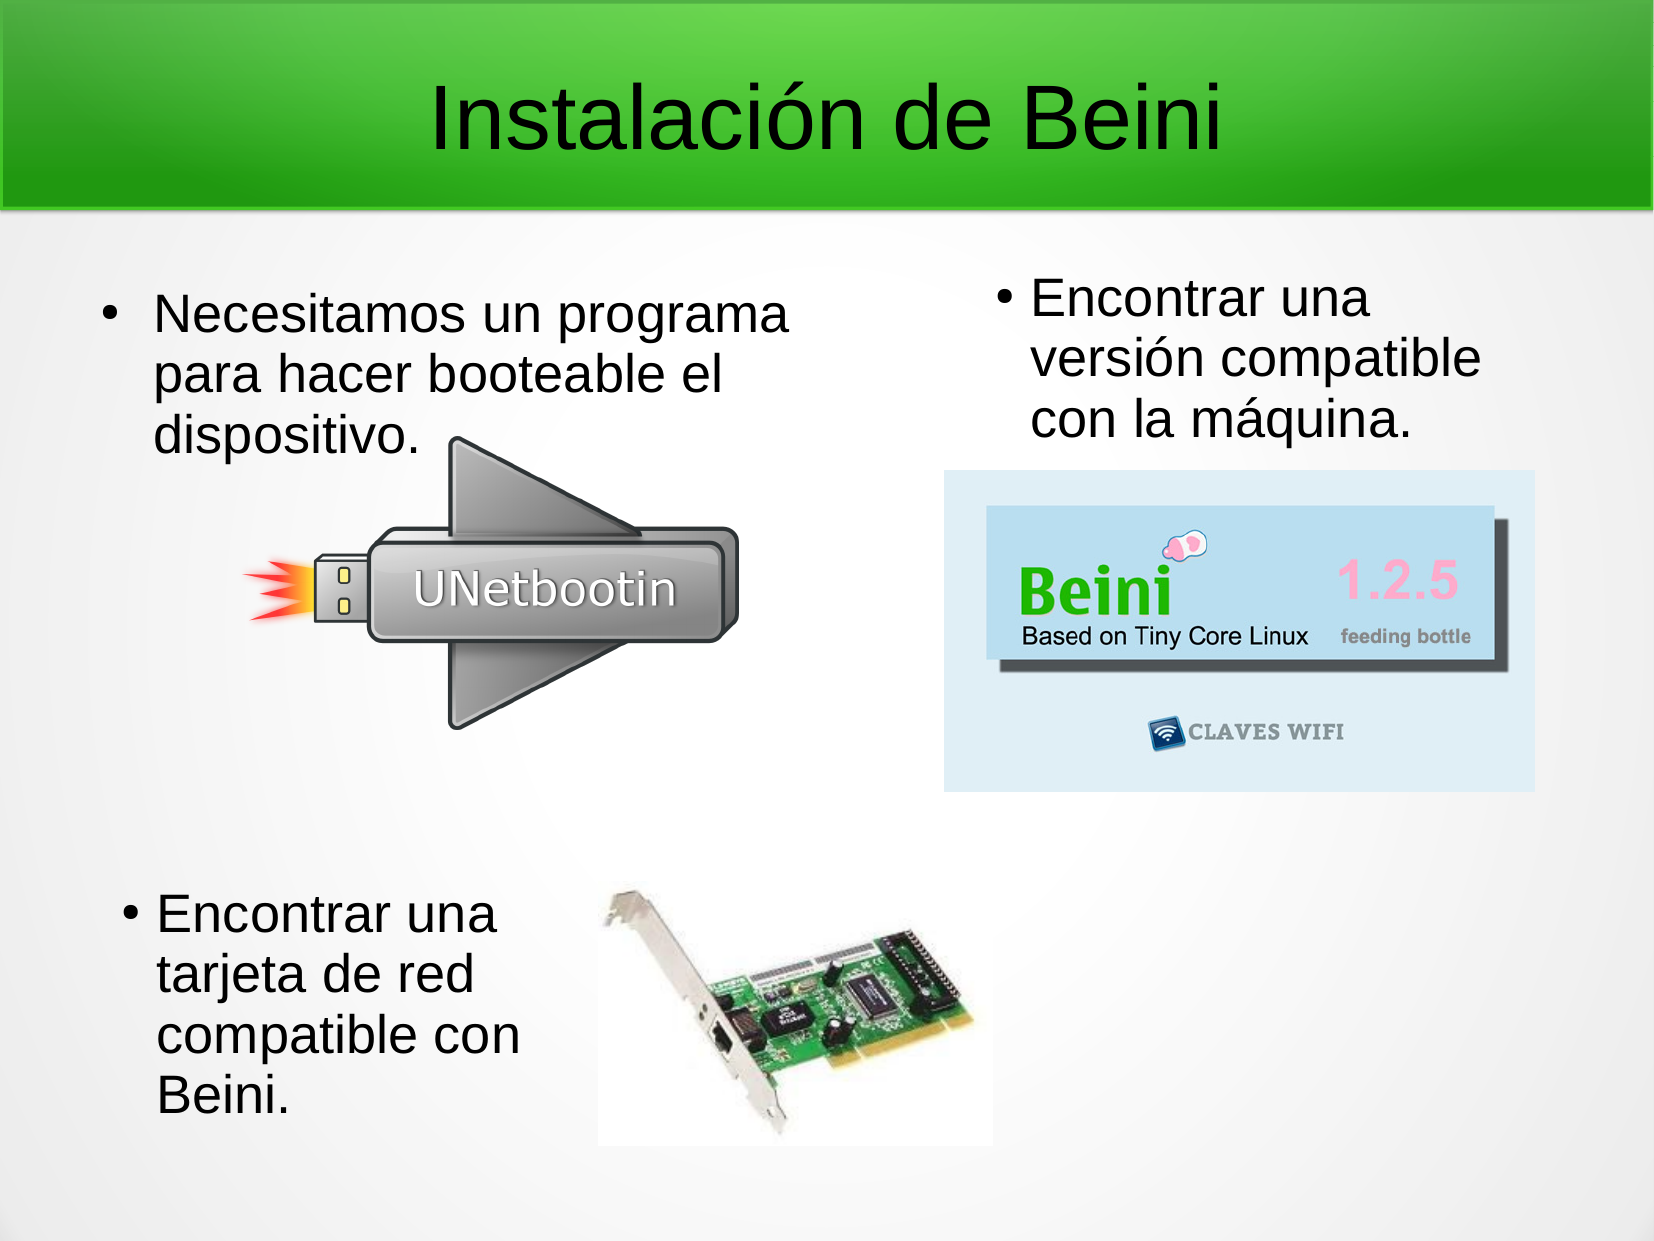

# Instalación de Beini
Encontrar una versión compatible con la máquina.
Necesitamos un programa para hacer booteable el dispositivo.
Encontrar una tarjeta de red compatible con Beini.